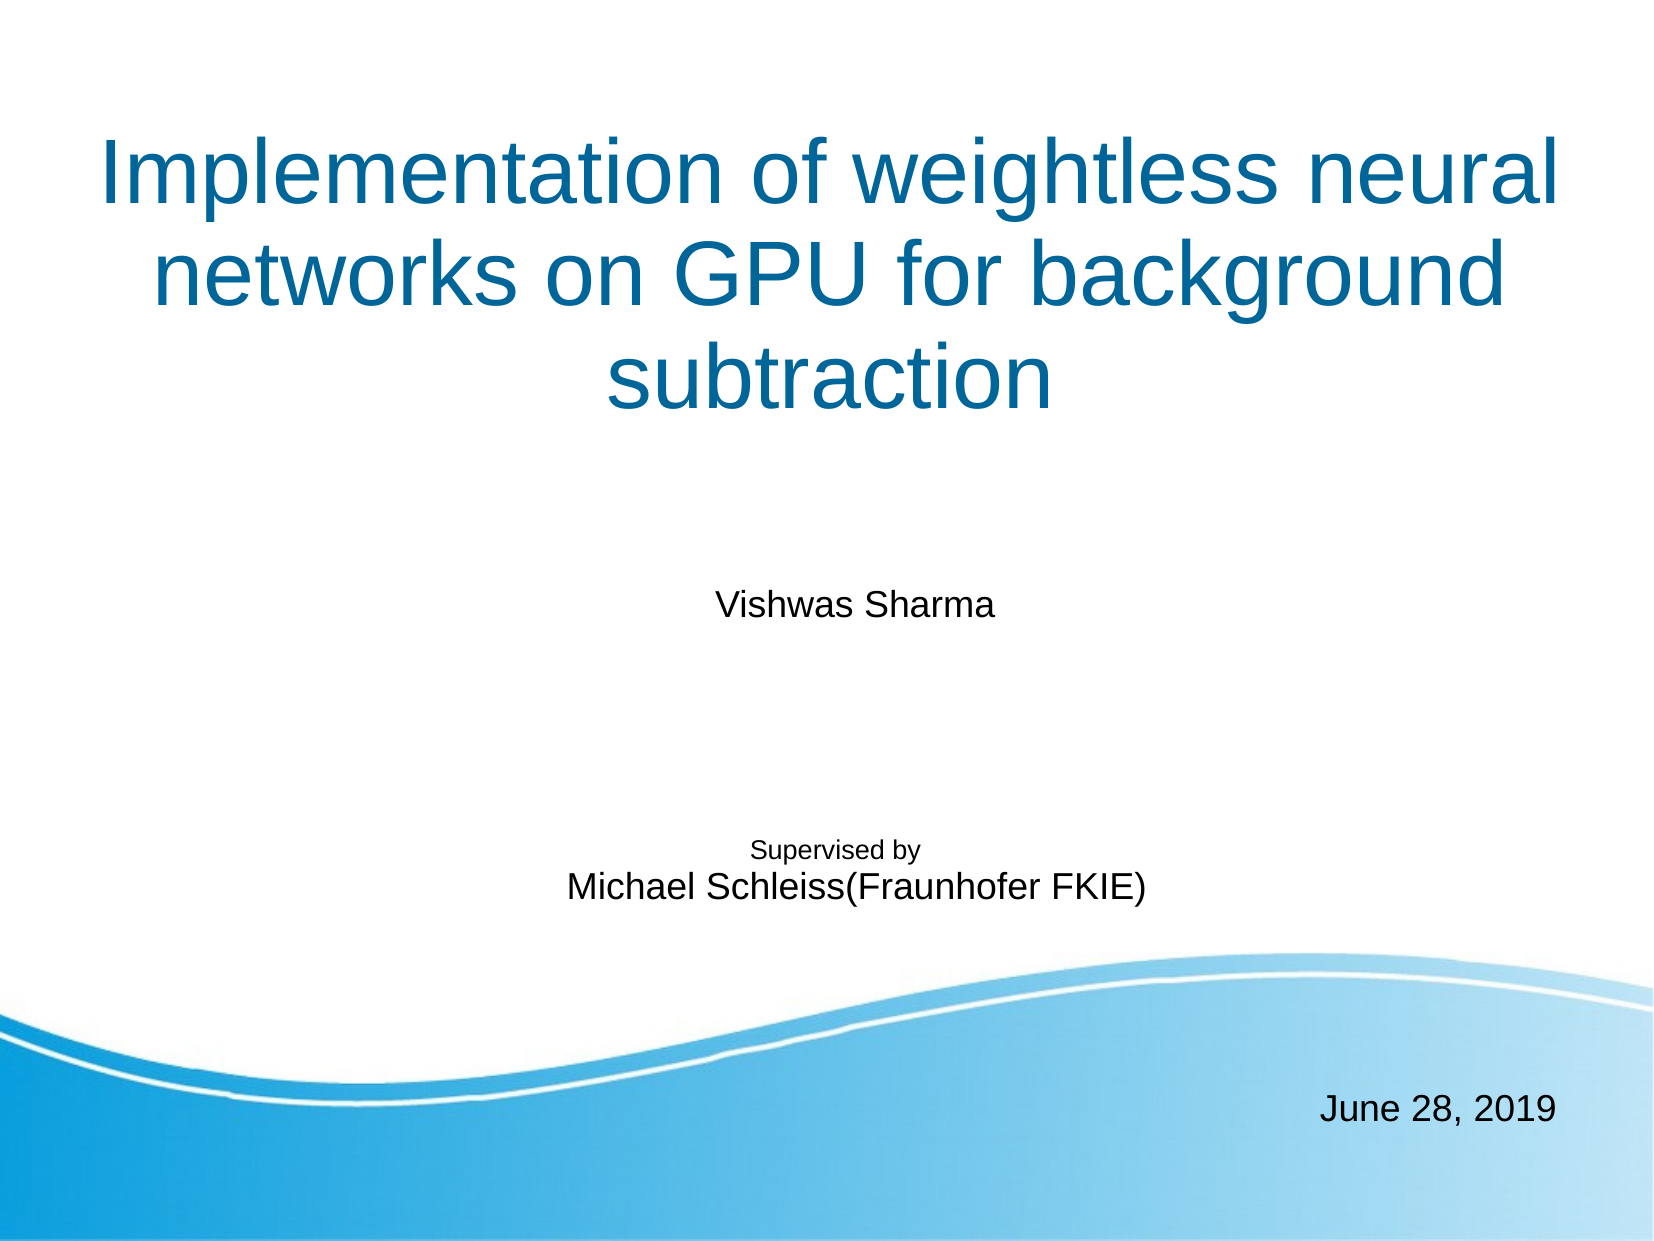

# Implementation of weightless neural networks on GPU for background subtraction
	 Vishwas Sharma
			Supervised by
 Michael Schleiss(Fraunhofer FKIE)
June 28, 2019